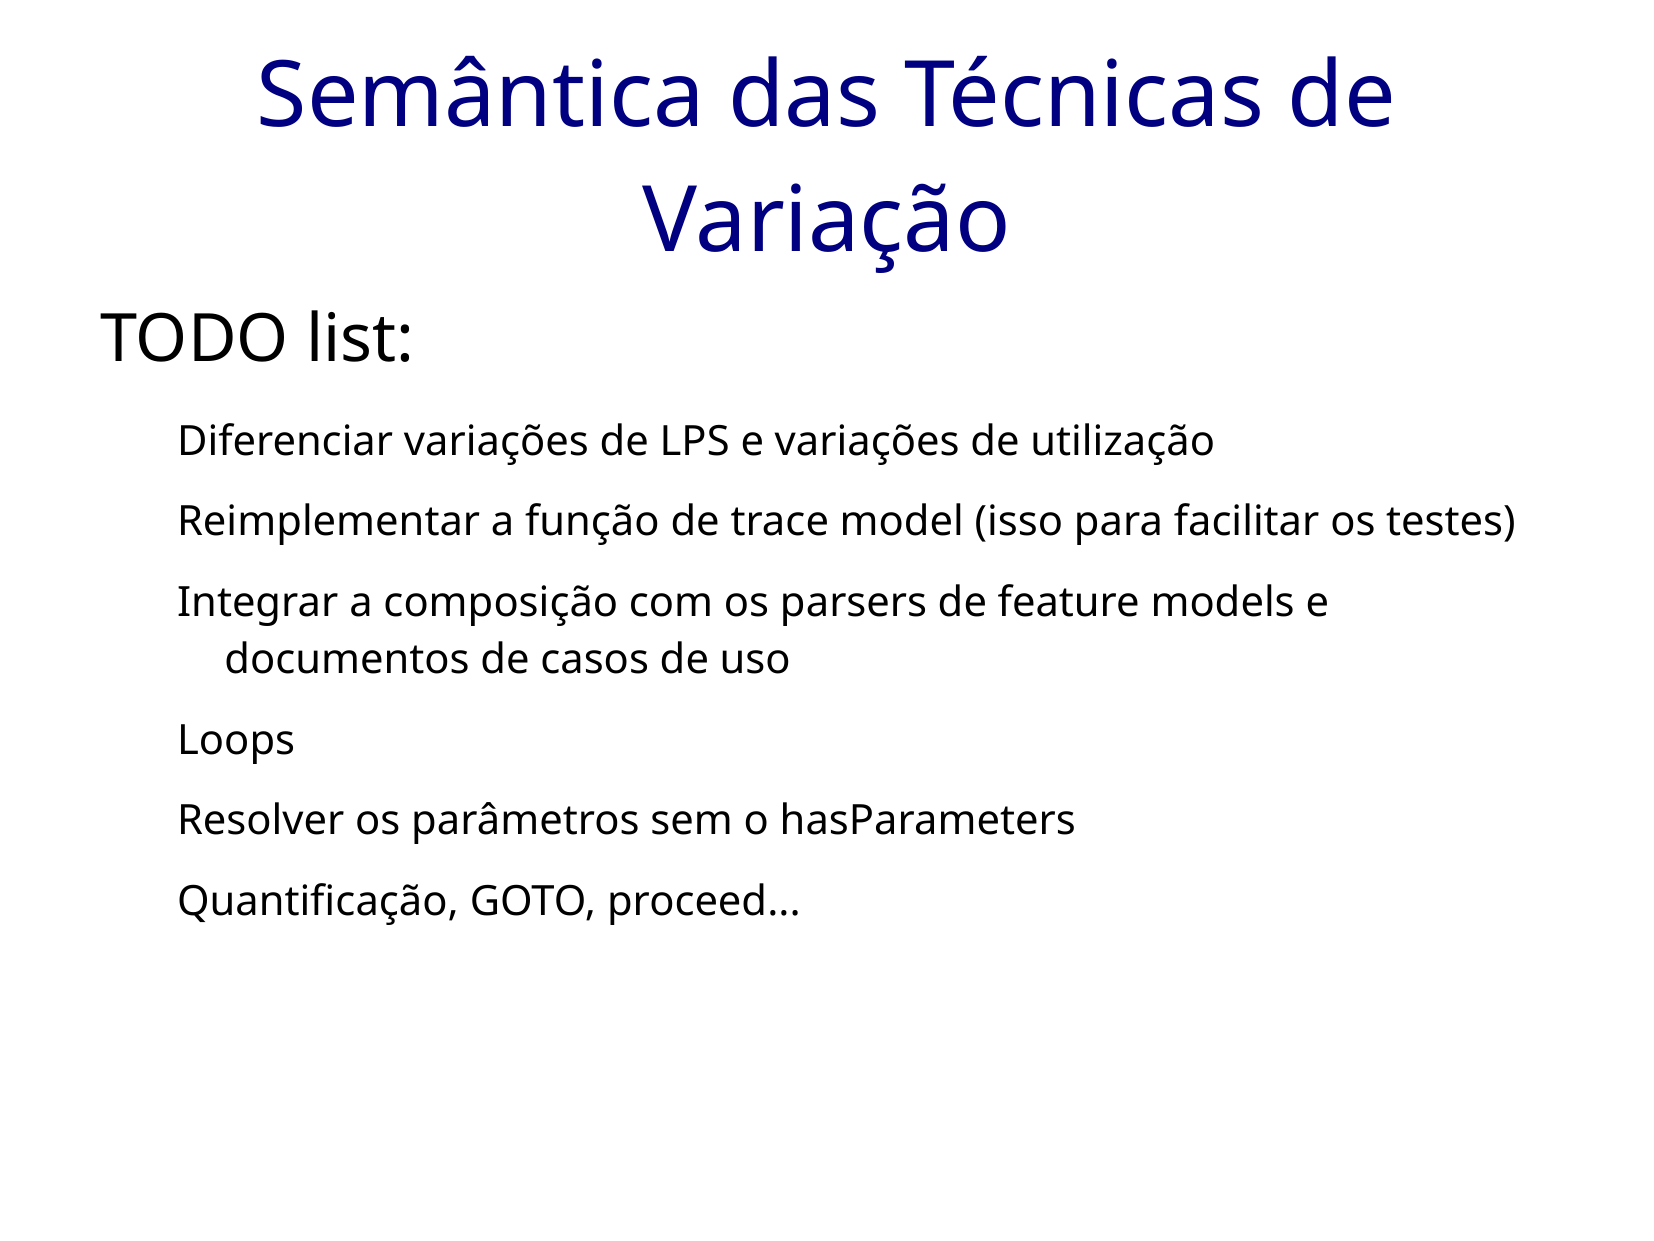

# Semântica das Técnicas de Variação
TODO list:
Diferenciar variações de LPS e variações de utilização
Reimplementar a função de trace model (isso para facilitar os testes)
Integrar a composição com os parsers de feature models e documentos de casos de uso
Loops
Resolver os parâmetros sem o hasParameters
Quantificação, GOTO, proceed...